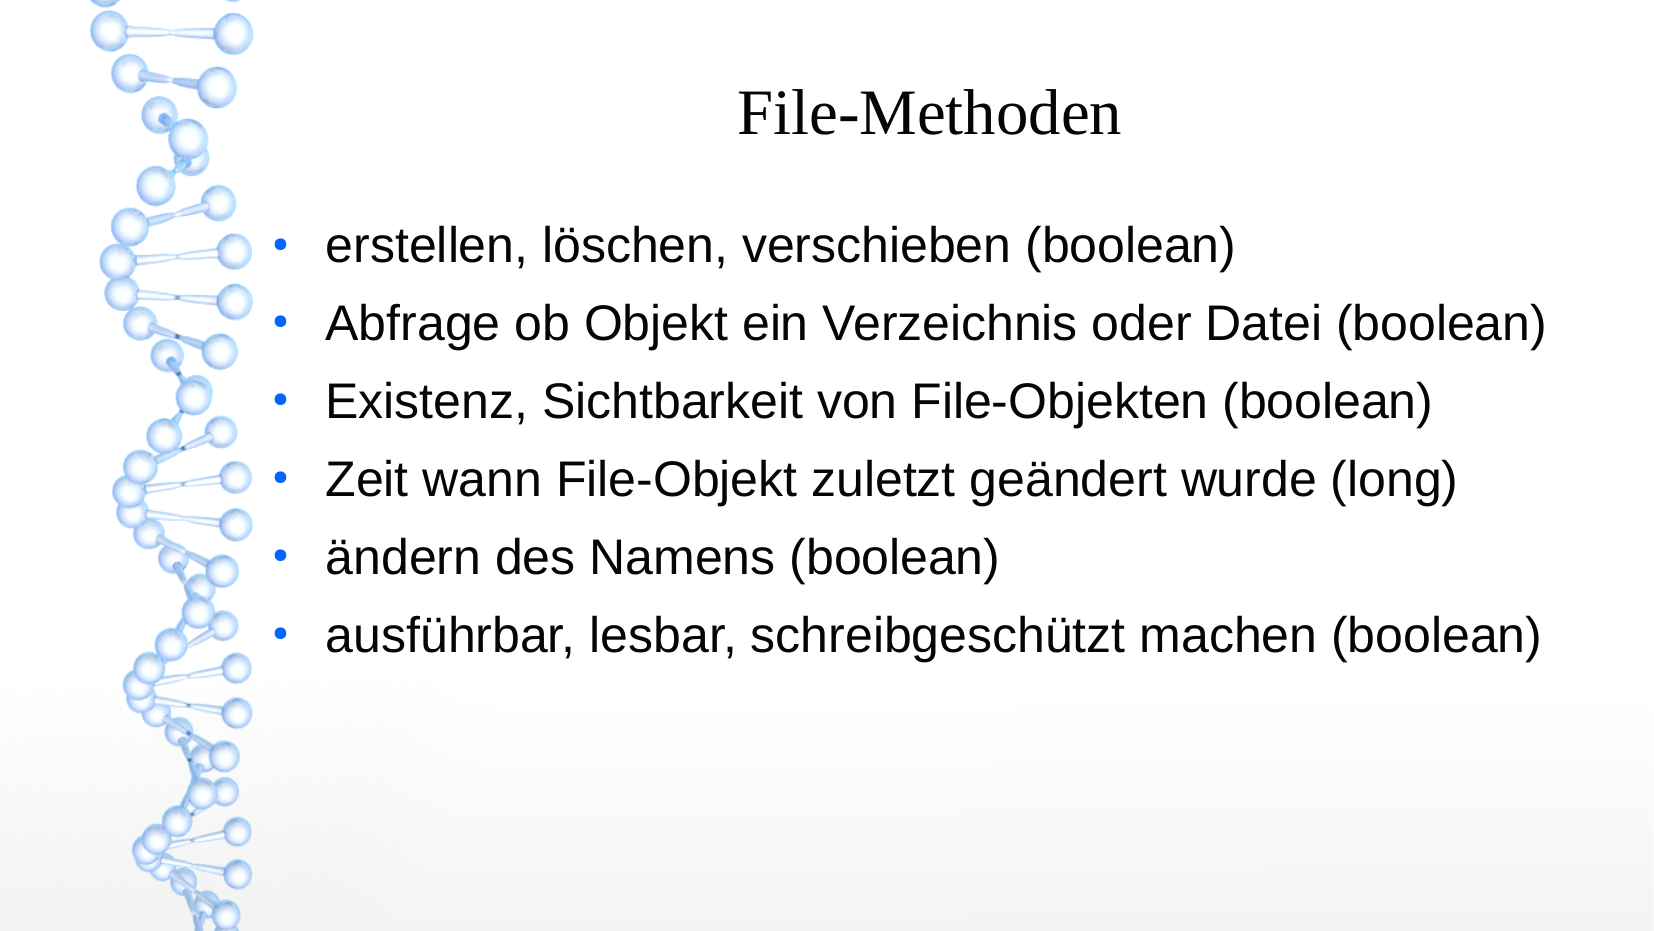

# File-Methoden
erstellen, löschen, verschieben (boolean)
Abfrage ob Objekt ein Verzeichnis oder Datei (boolean)
Existenz, Sichtbarkeit von File-Objekten (boolean)
Zeit wann File-Objekt zuletzt geändert wurde (long)
ändern des Namens (boolean)
ausführbar, lesbar, schreibgeschützt machen (boolean)